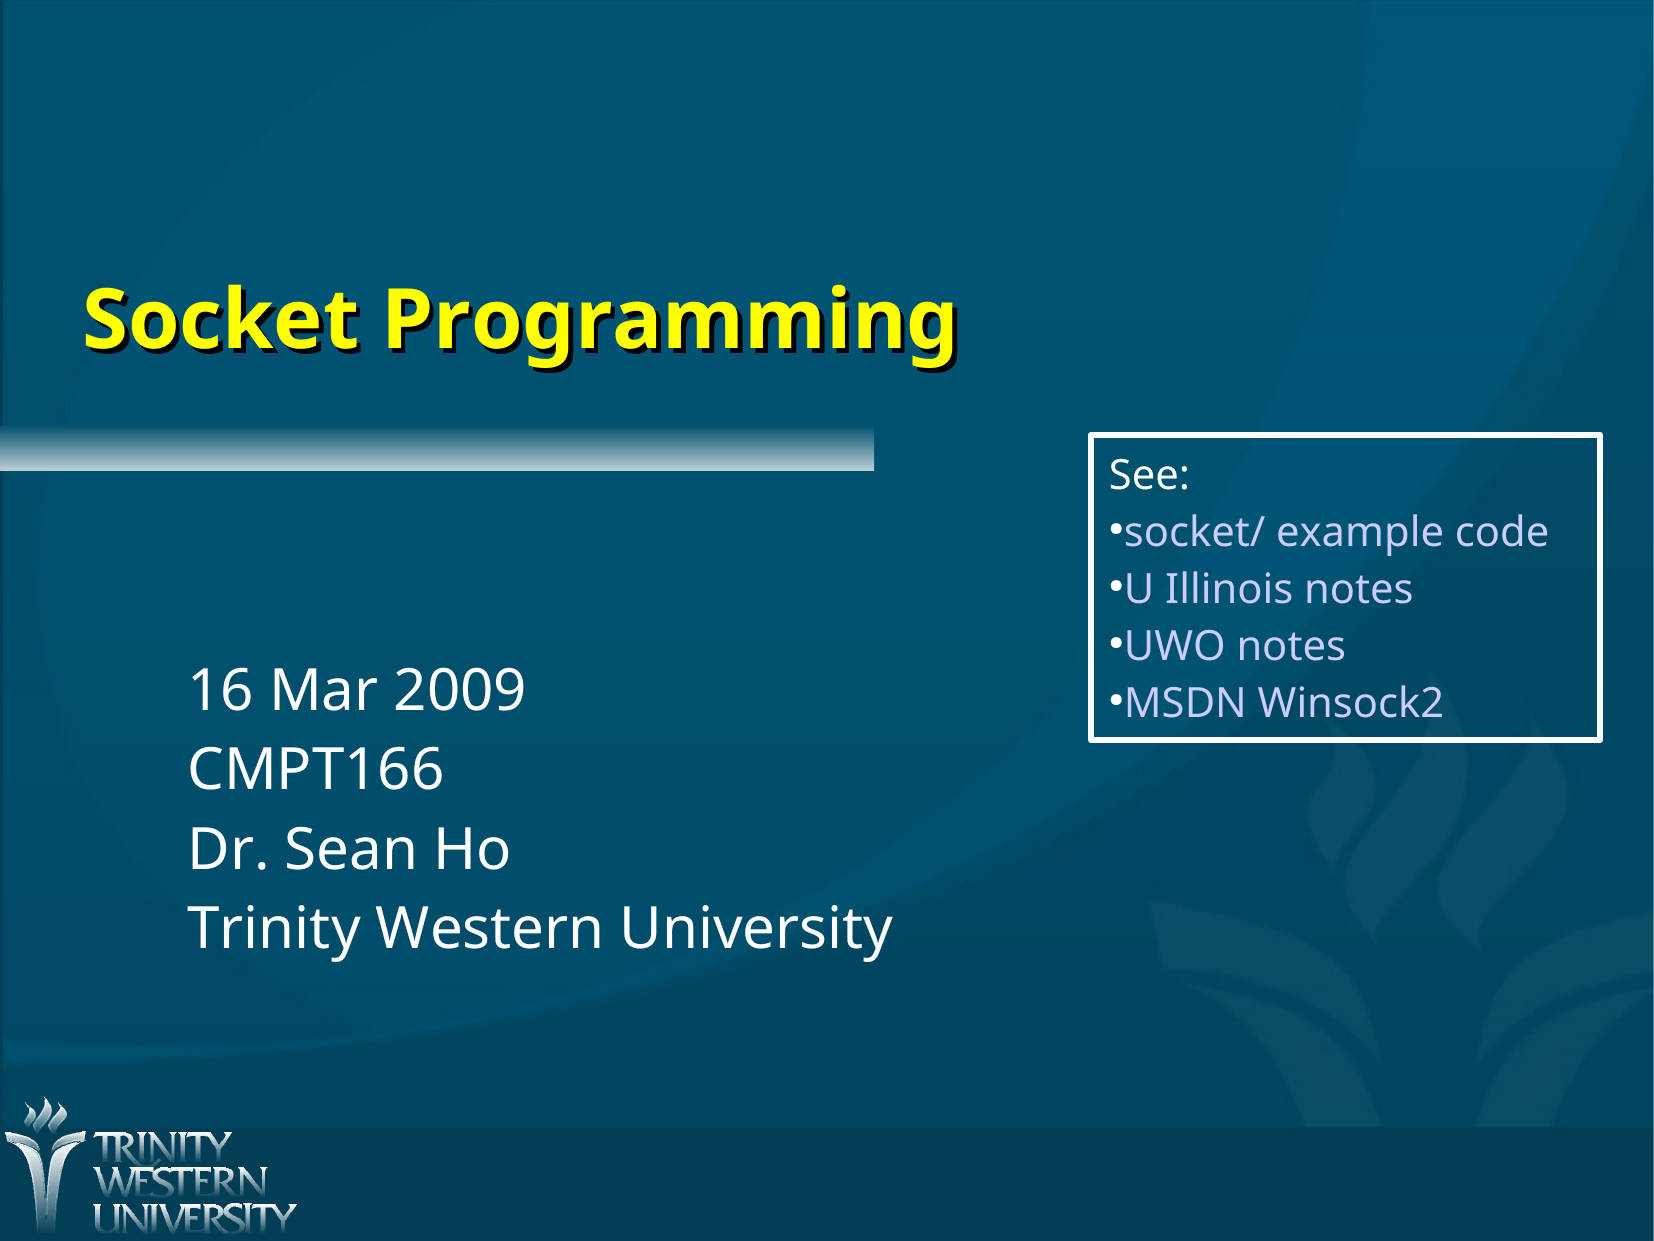

# Socket Programming
See:
socket/ example code
U Illinois notes
UWO notes
MSDN Winsock2
16 Mar 2009
CMPT166
Dr. Sean Ho
Trinity Western University